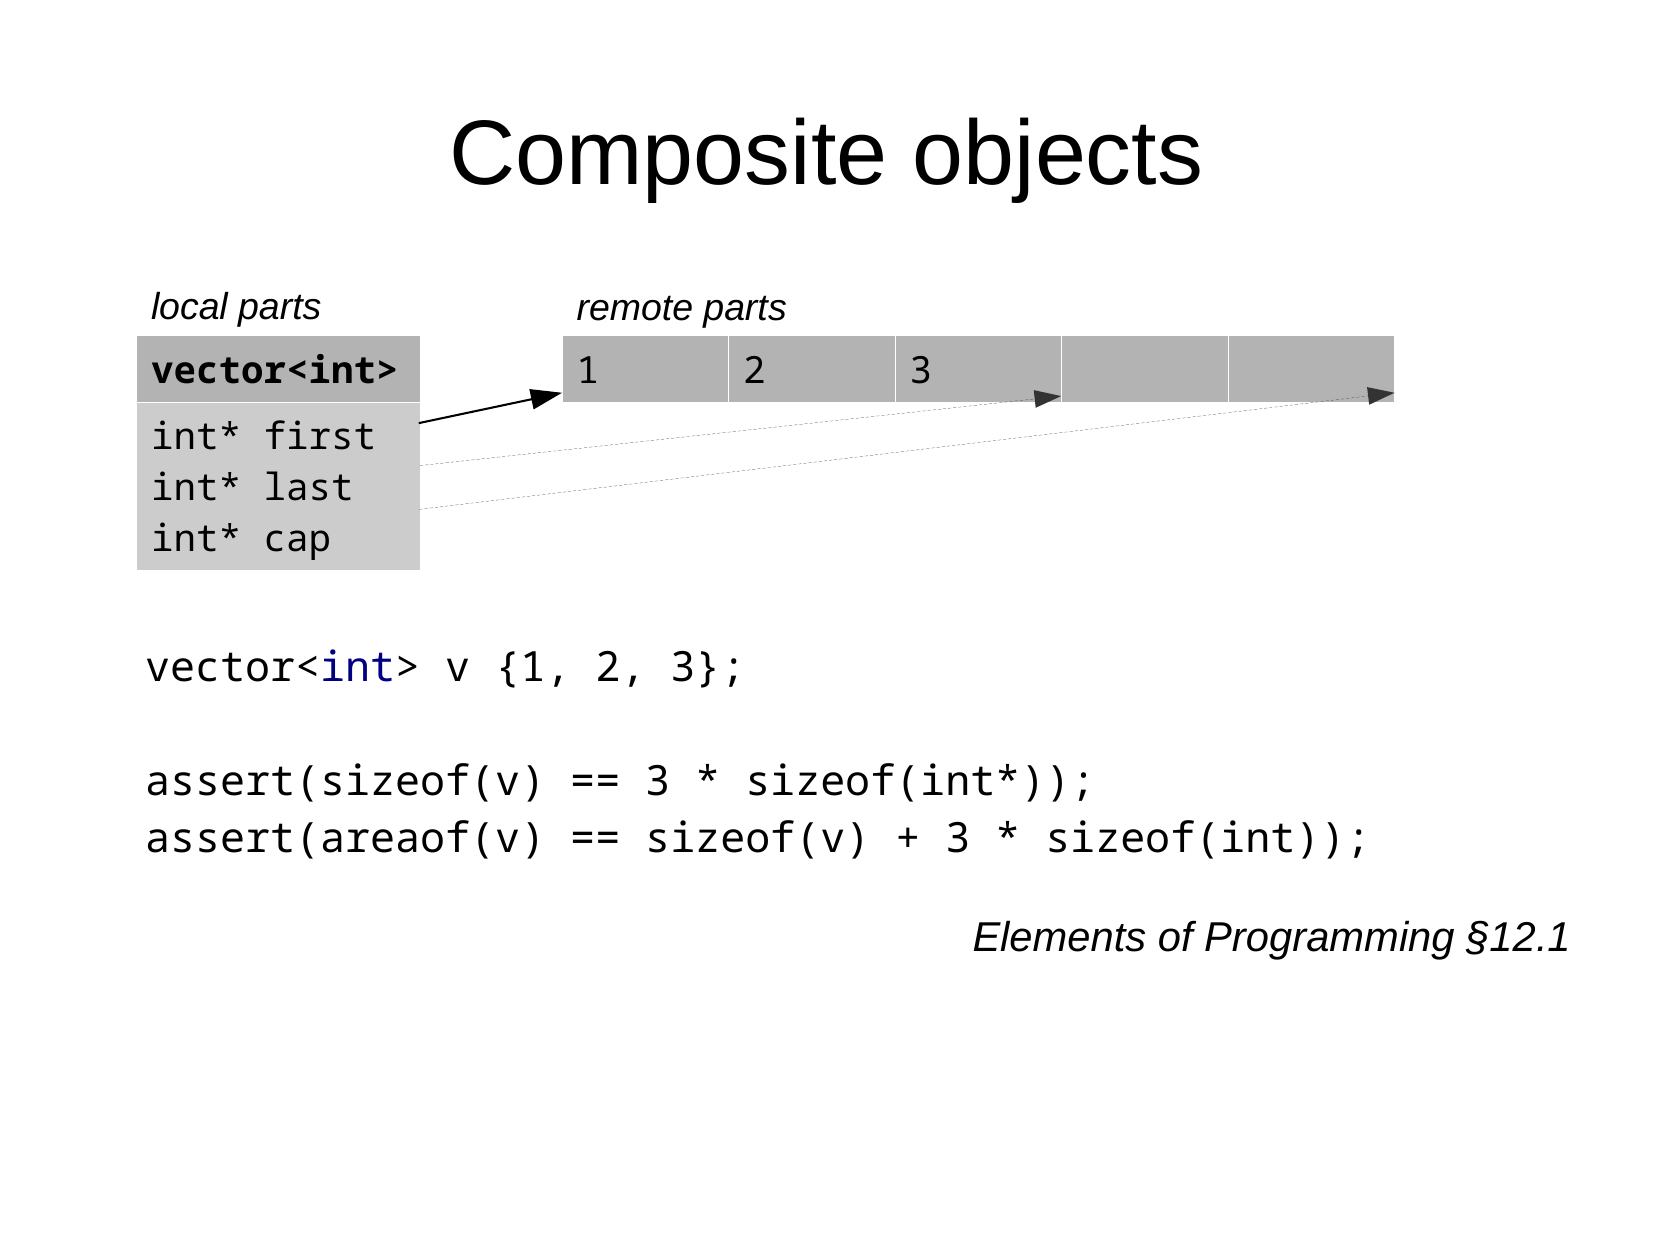

# Composite objects
local parts
remote parts
| vector<int> |
| --- |
| int\* first int\* last int\* cap |
| 1 | 2 | 3 | | |
| --- | --- | --- | --- | --- |
vector<int> v {1, 2, 3};
assert(sizeof(v) == 3 * sizeof(int*));
assert(areaof(v) == sizeof(v) + 3 * sizeof(int));
Elements of Programming §12.1